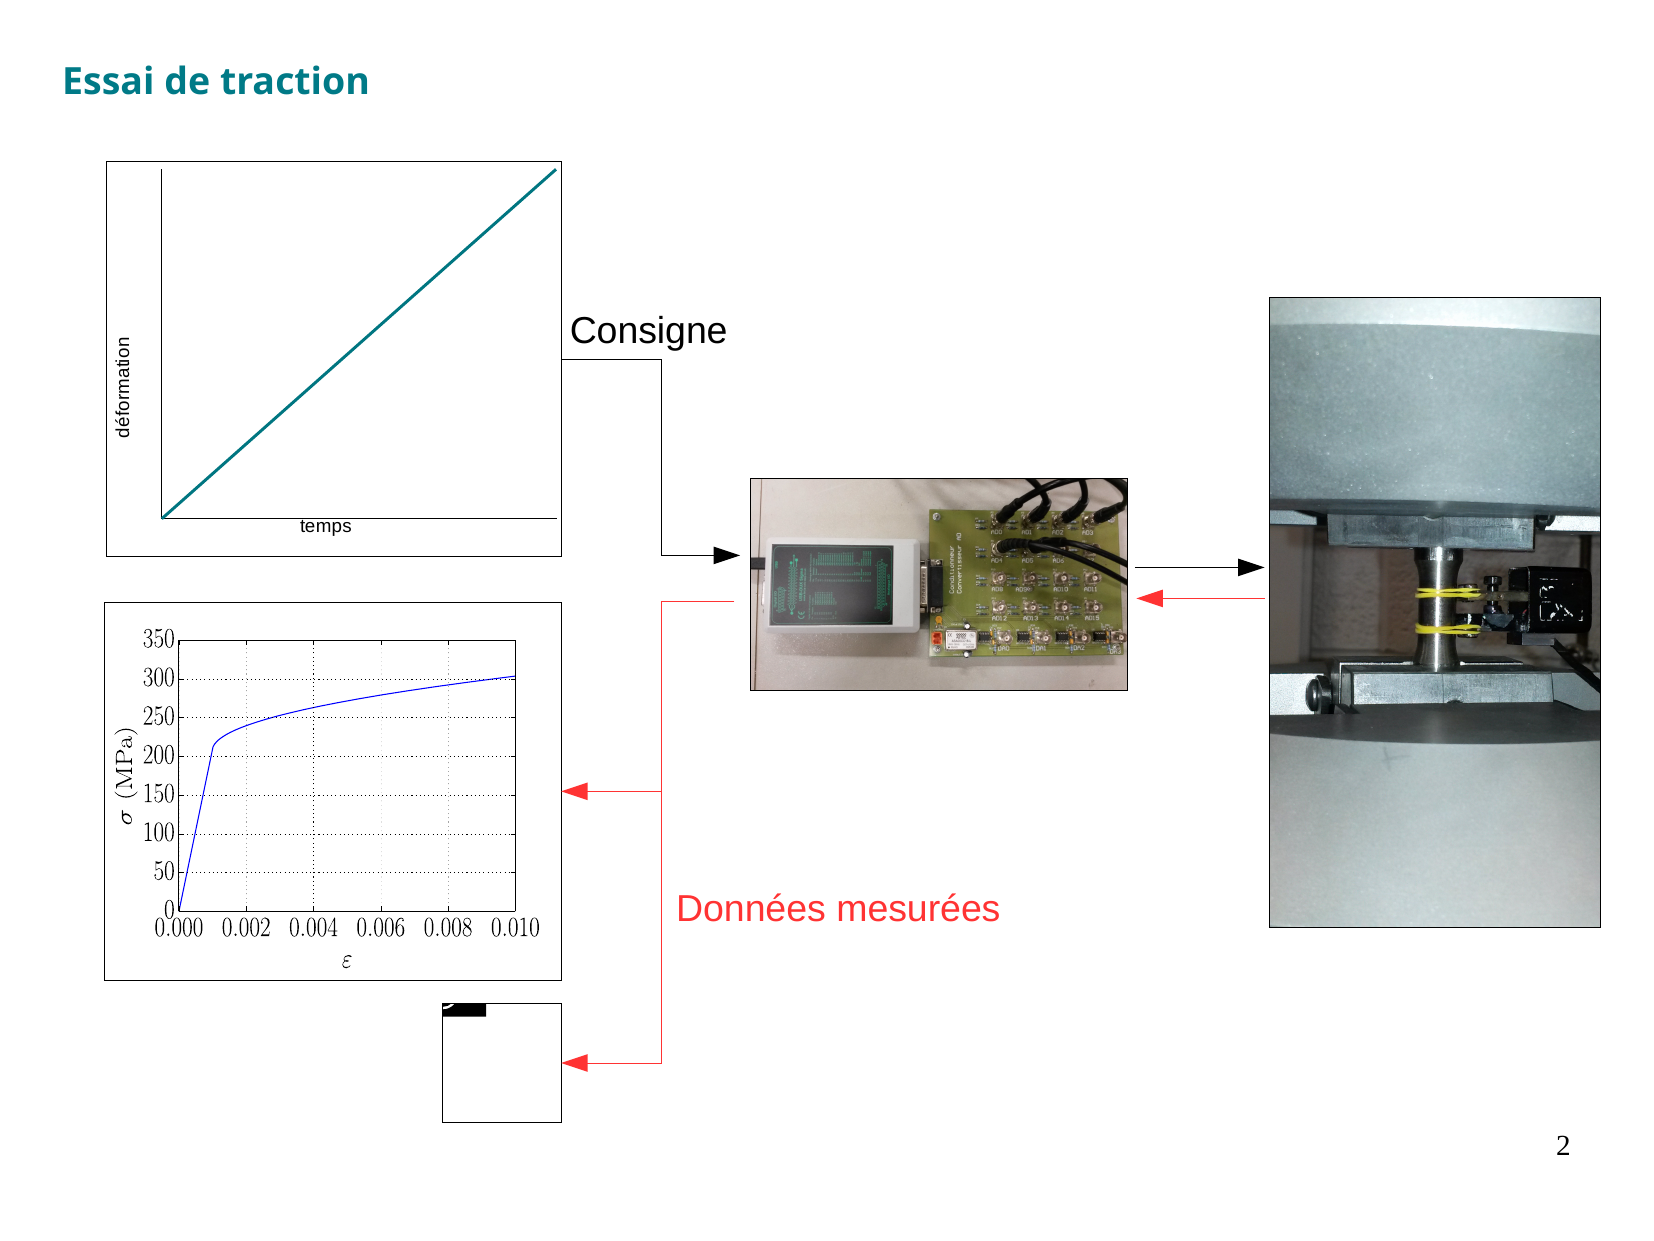

Essai de traction
### Chart
| Category | 1 colonne |
|---|---|
| 0 | 0.0 |
| None | 1.0 |
Consigne
Données mesurées
2